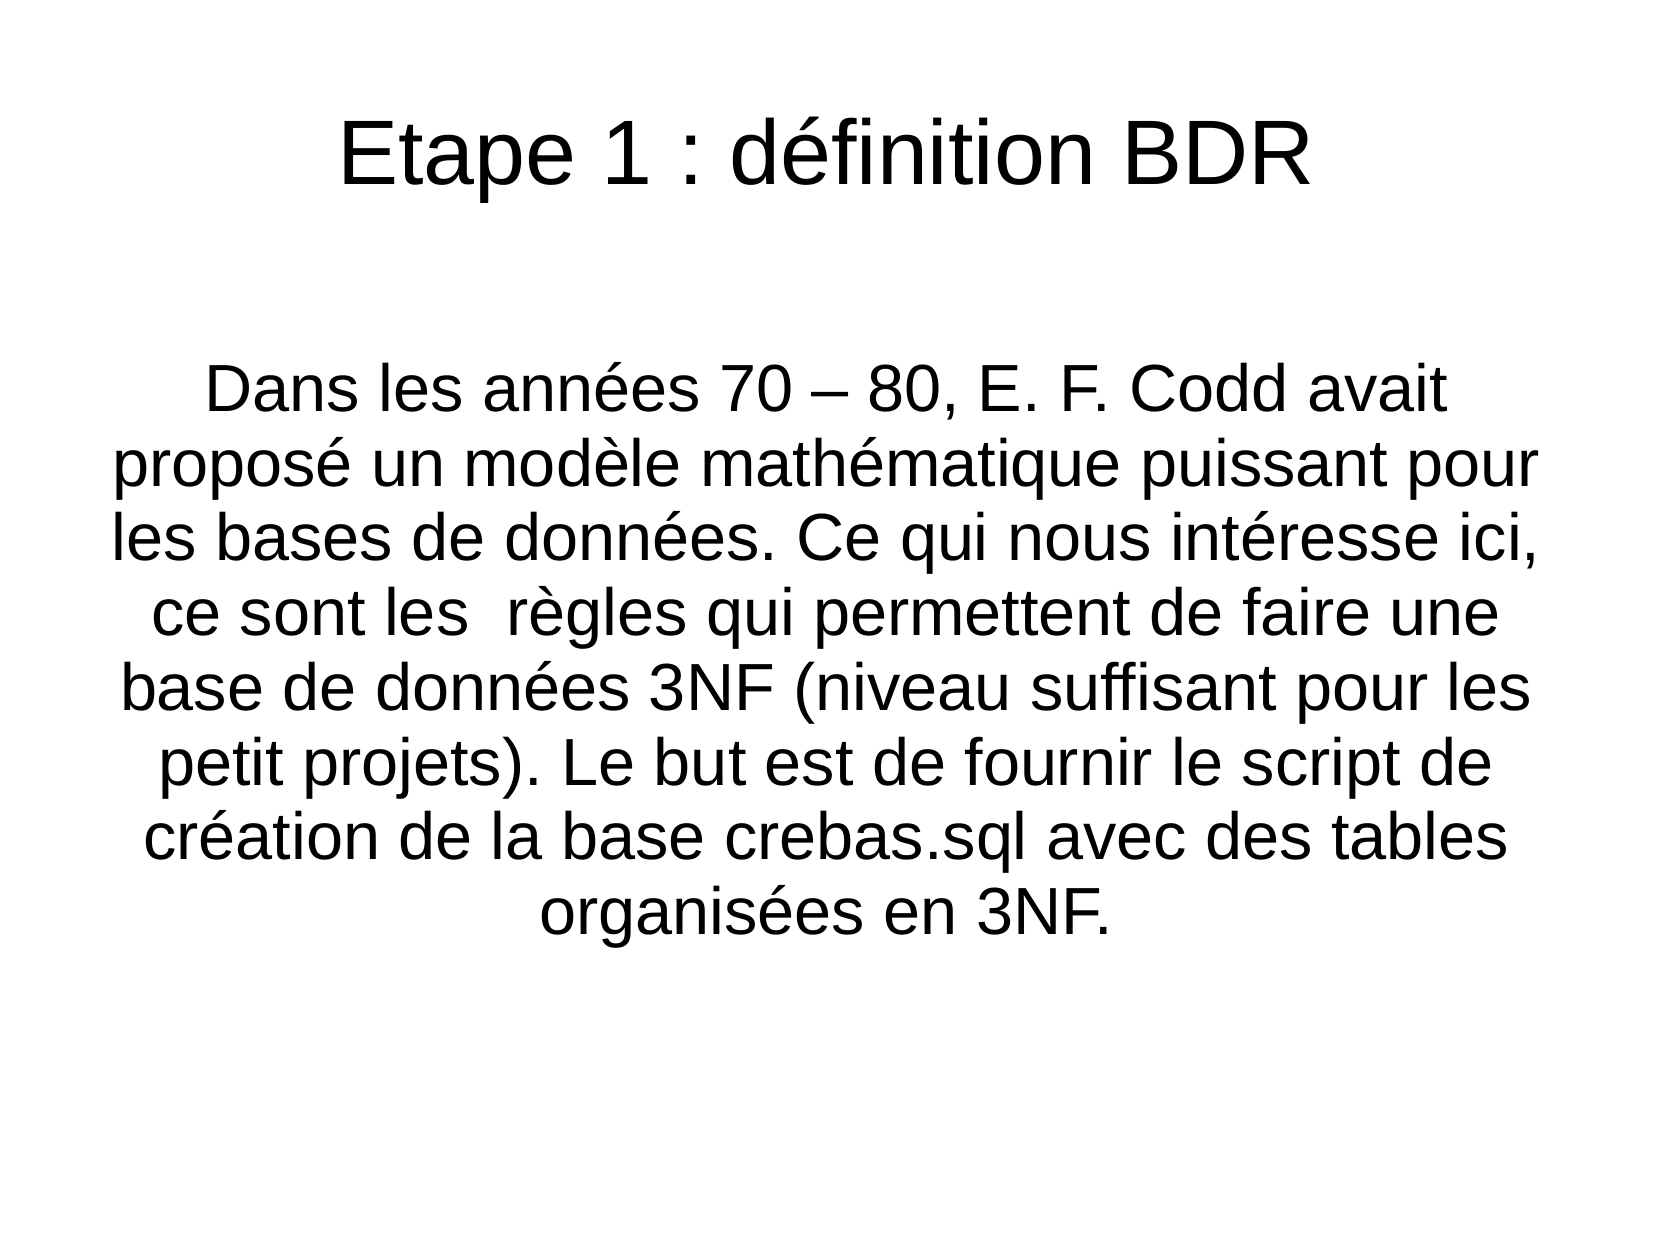

# Etape 1 : définition BDR
Dans les années 70 – 80, E. F. Codd avait proposé un modèle mathématique puissant pour les bases de données. Ce qui nous intéresse ici, ce sont les règles qui permettent de faire une base de données 3NF (niveau suffisant pour les petit projets). Le but est de fournir le script de création de la base crebas.sql avec des tables organisées en 3NF.